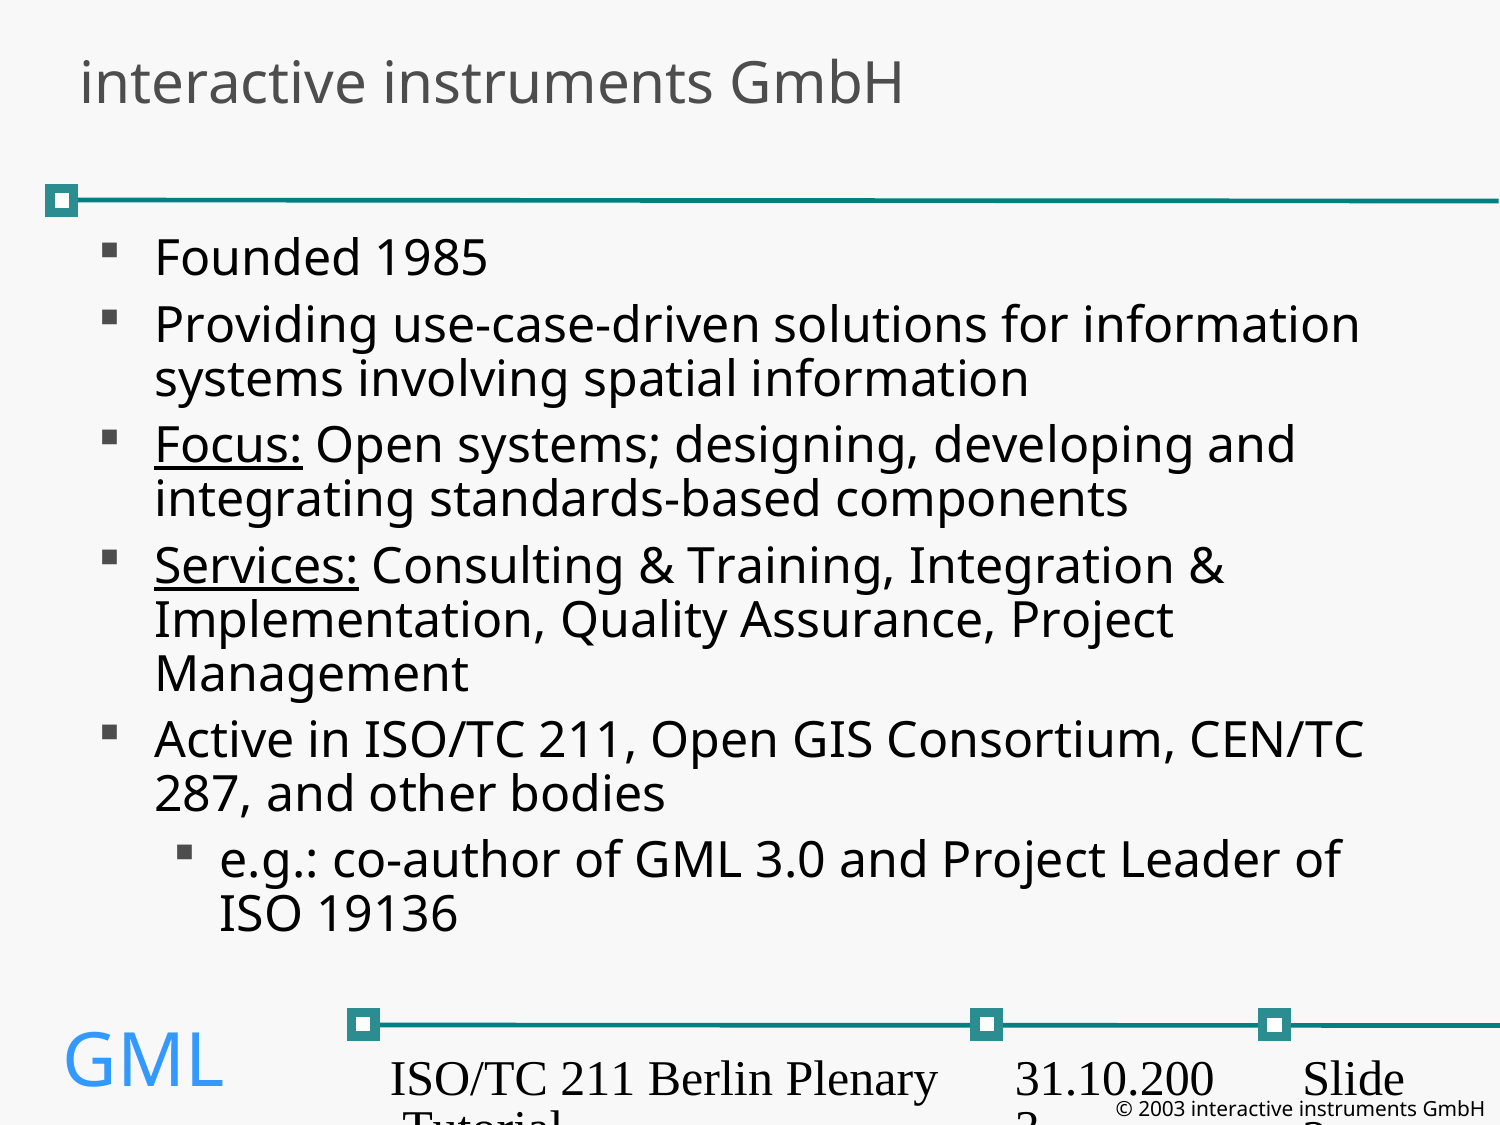

# interactive instruments GmbH
Founded 1985
Providing use-case-driven solutions for information systems involving spatial information
Focus: Open systems; designing, developing and integrating standards-based components
Services: Consulting & Training, Integration & Implementation, Quality Assurance, Project Management
Active in ISO/TC 211, Open GIS Consortium, CEN/TC 287, and other bodies
e.g.: co-author of GML 3.0 and Project Leader of ISO 19136
ISO/TC 211 Berlin Plenary Tutorial
31.10.2003
2